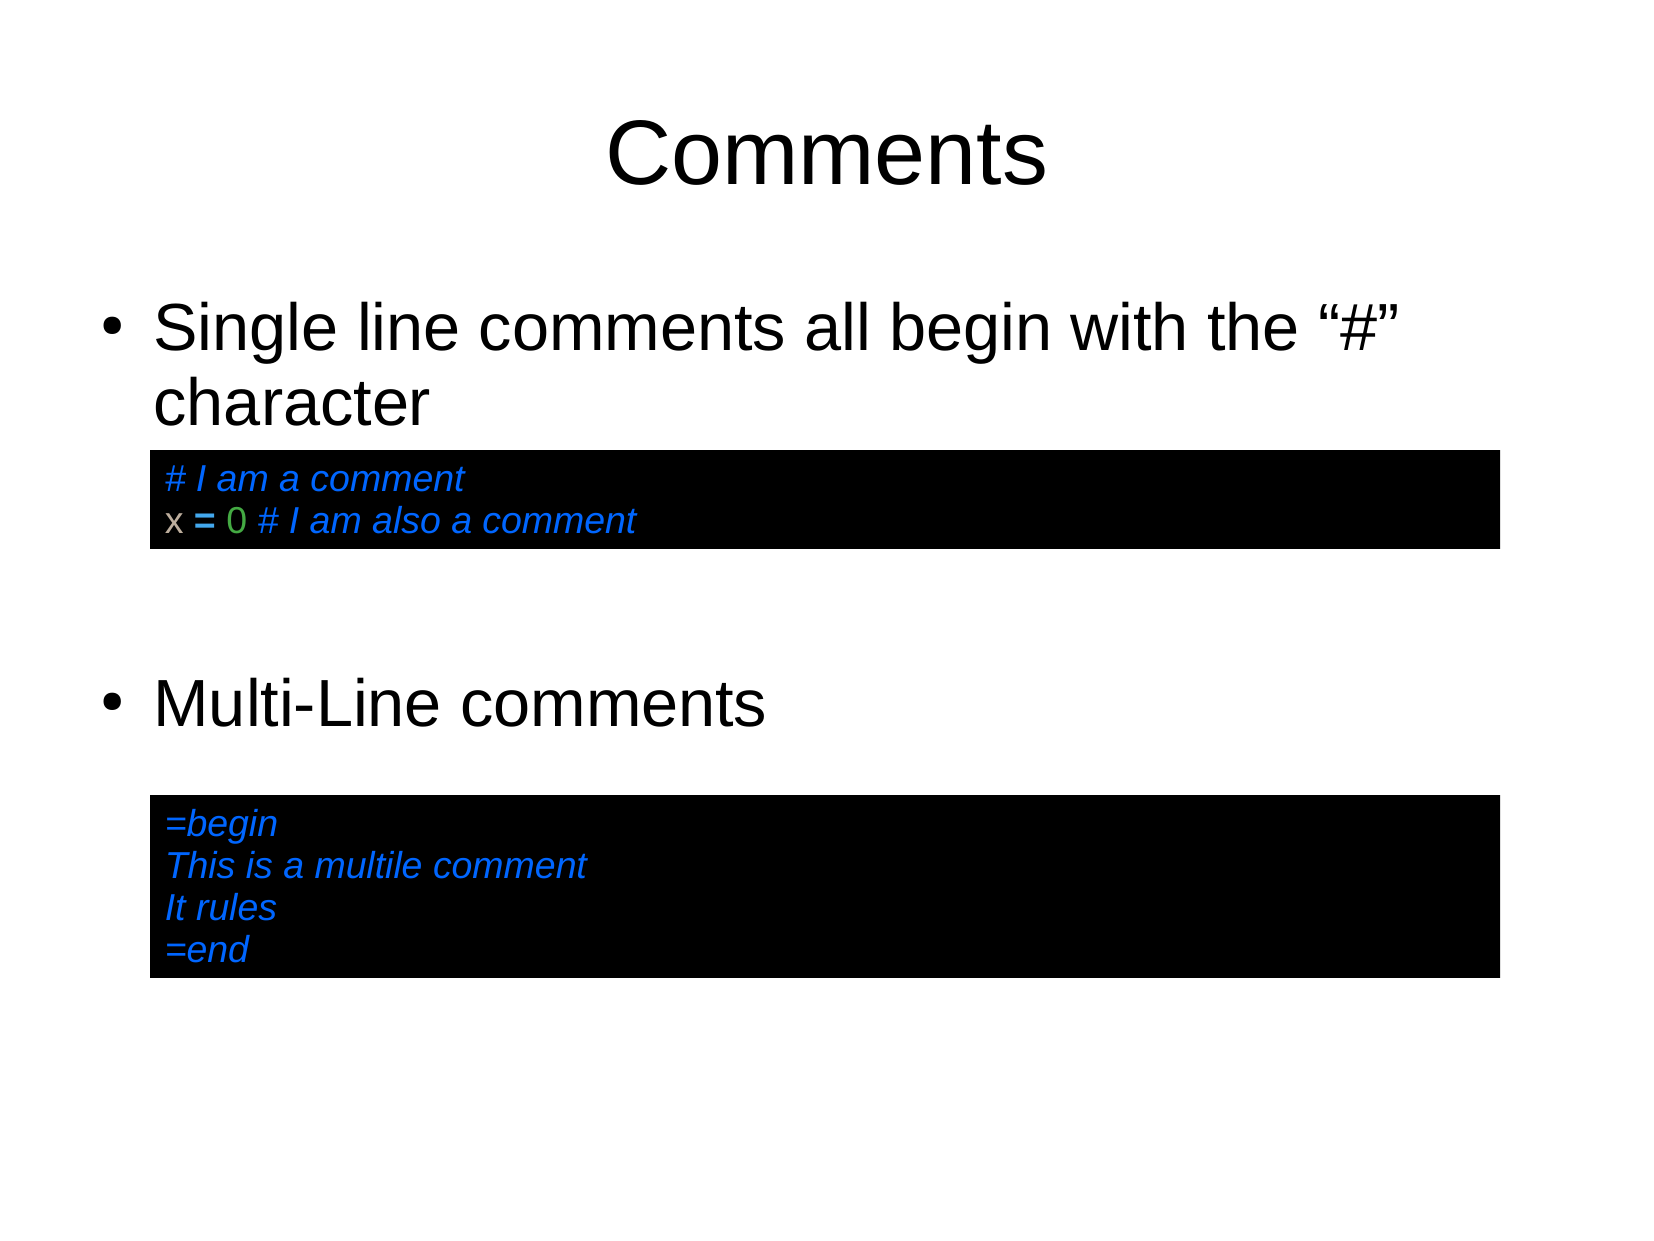

# Comments
Single line comments all begin with the “#” character
# I am a comment
x = 0 # I am also a comment
Multi-Line comments
=begin
This is a multile comment
It rules
=end